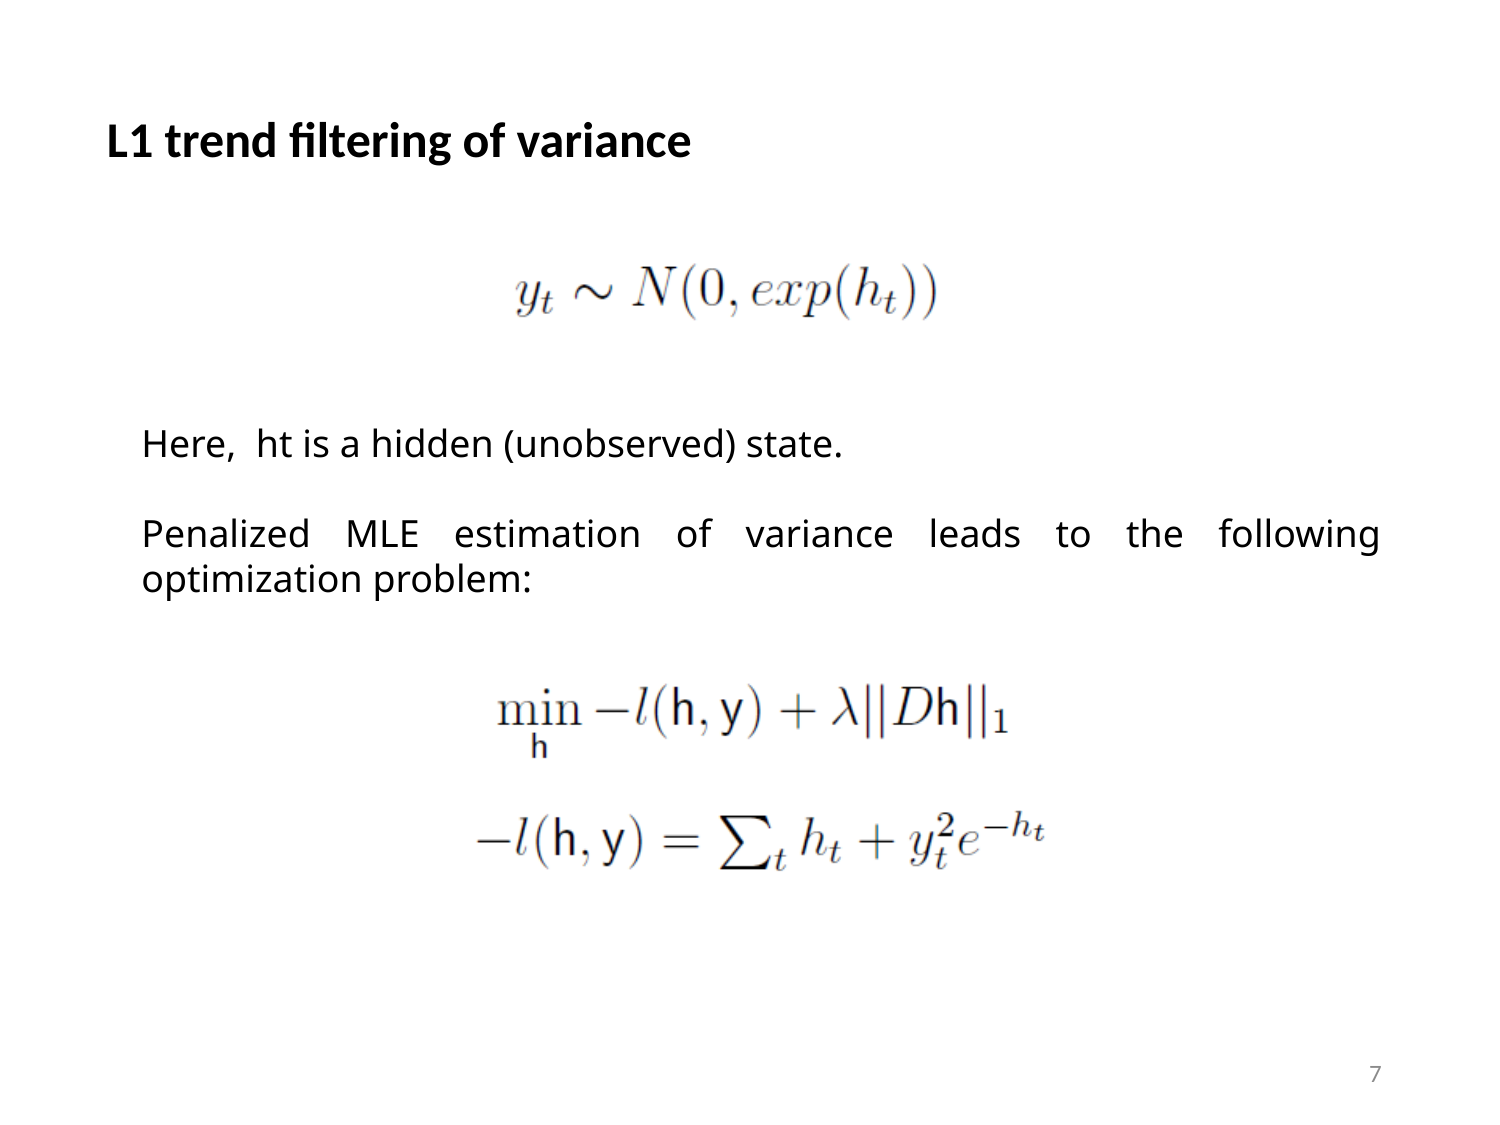

L1 trend filtering of variance
Here, ht is a hidden (unobserved) state.
Penalized MLE estimation of variance leads to the following optimization problem: